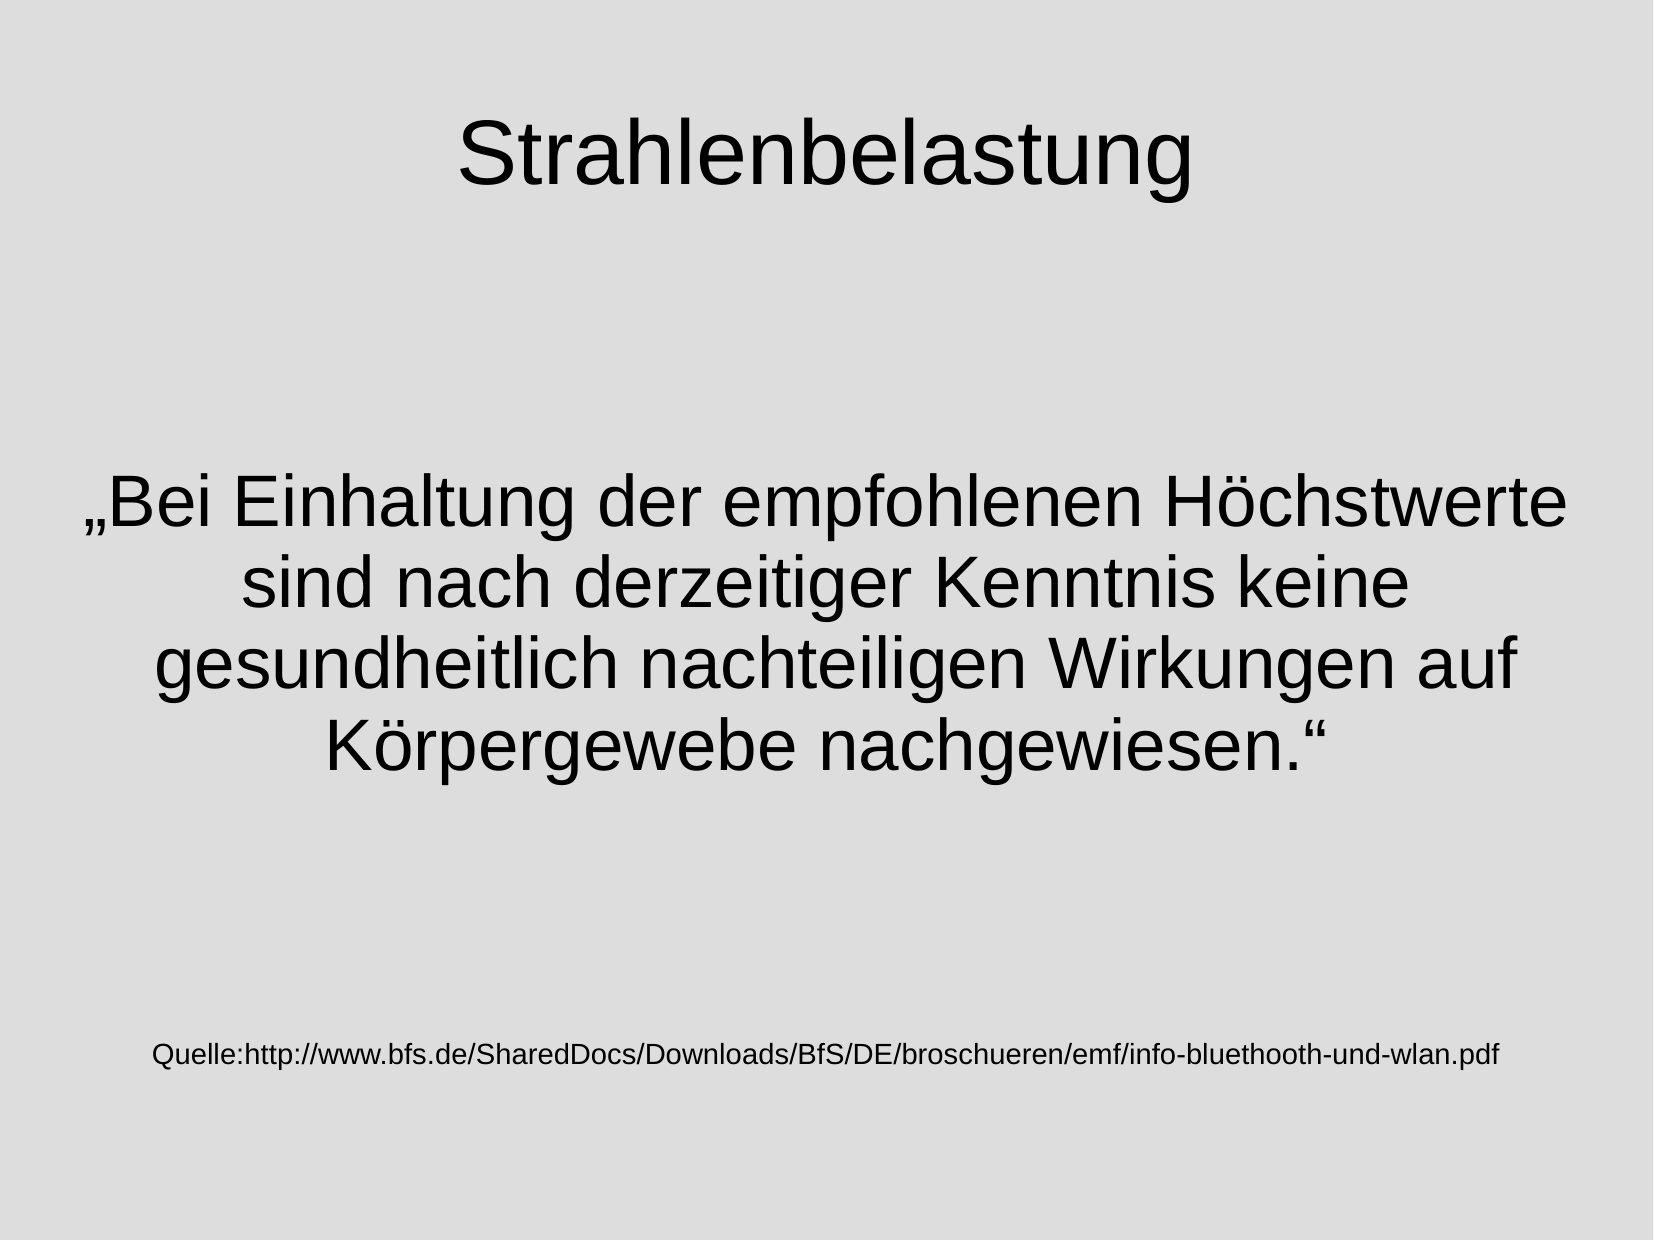

# Strahlenbelastung
„Bei Einhaltung der empfohlenen Höchstwerte sind nach derzeitiger Kenntnis keine
 gesundheitlich nachteiligen Wirkungen auf Körpergewebe nachgewiesen.“
Quelle:http://www.bfs.de/SharedDocs/Downloads/BfS/DE/broschueren/emf/info-bluethooth-und-wlan.pdf